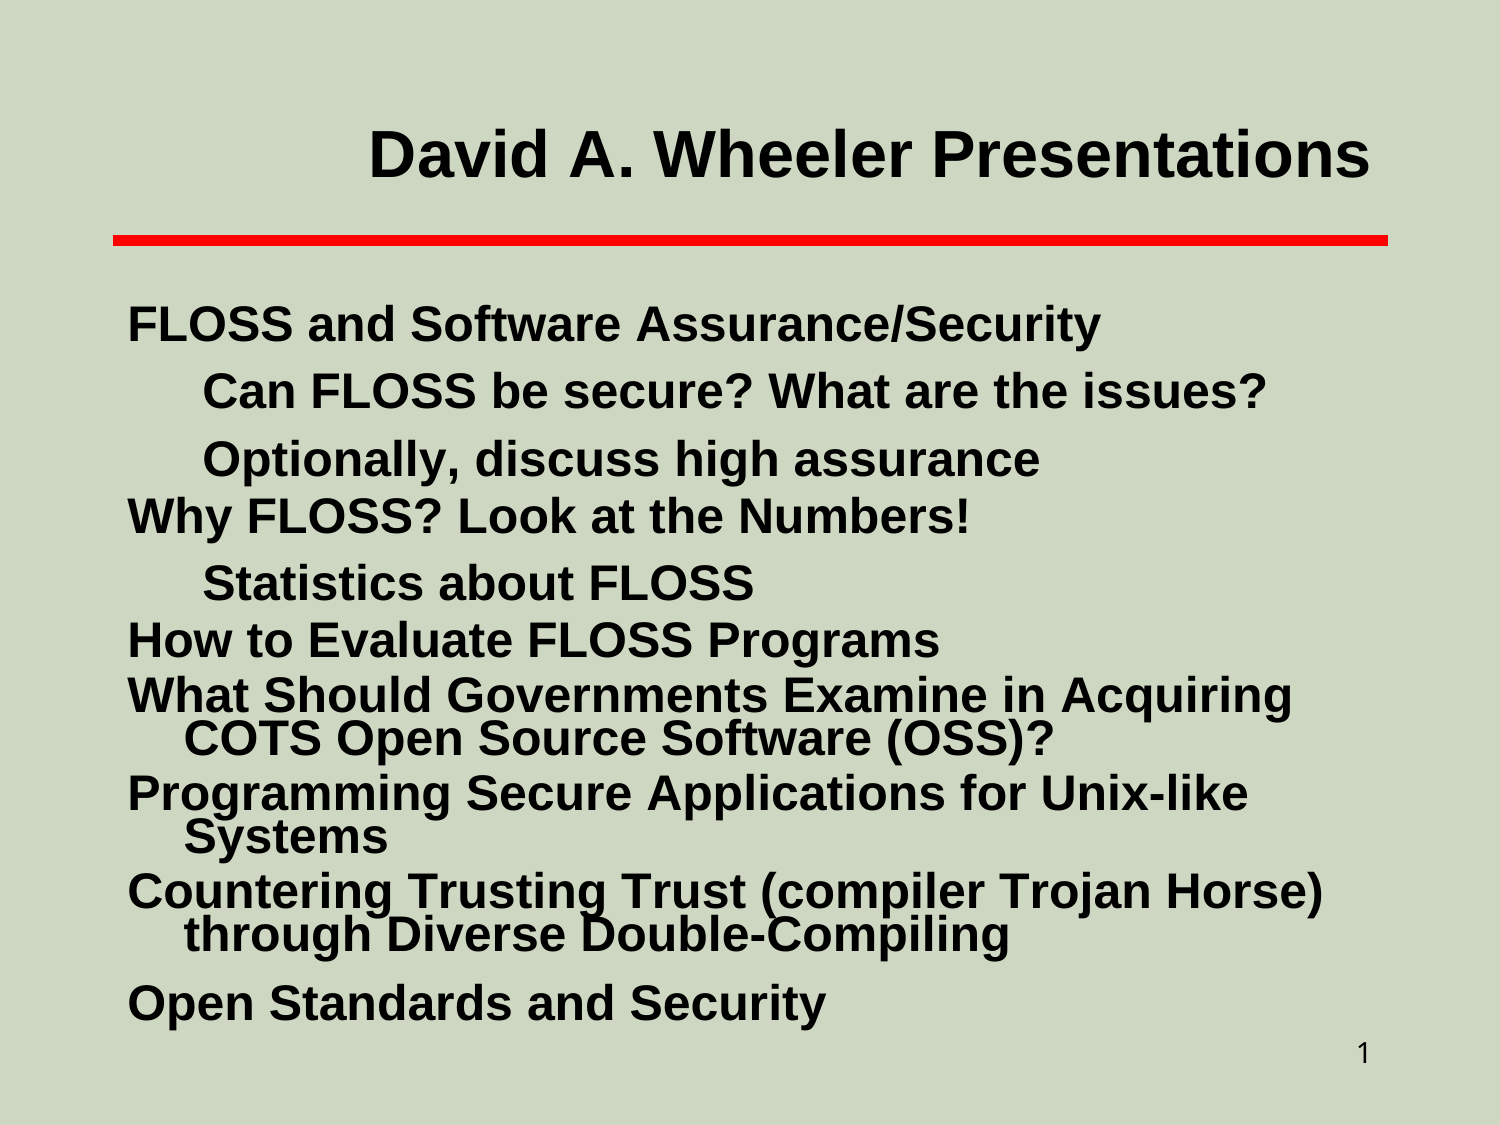

# David A. Wheeler Presentations
FLOSS and Software Assurance/Security
Can FLOSS be secure? What are the issues?
Optionally, discuss high assurance
Why FLOSS? Look at the Numbers!
Statistics about FLOSS
How to Evaluate FLOSS Programs
What Should Governments Examine in Acquiring COTS Open Source Software (OSS)?
Programming Secure Applications for Unix-like Systems
Countering Trusting Trust (compiler Trojan Horse) through Diverse Double-Compiling
Open Standards and Security